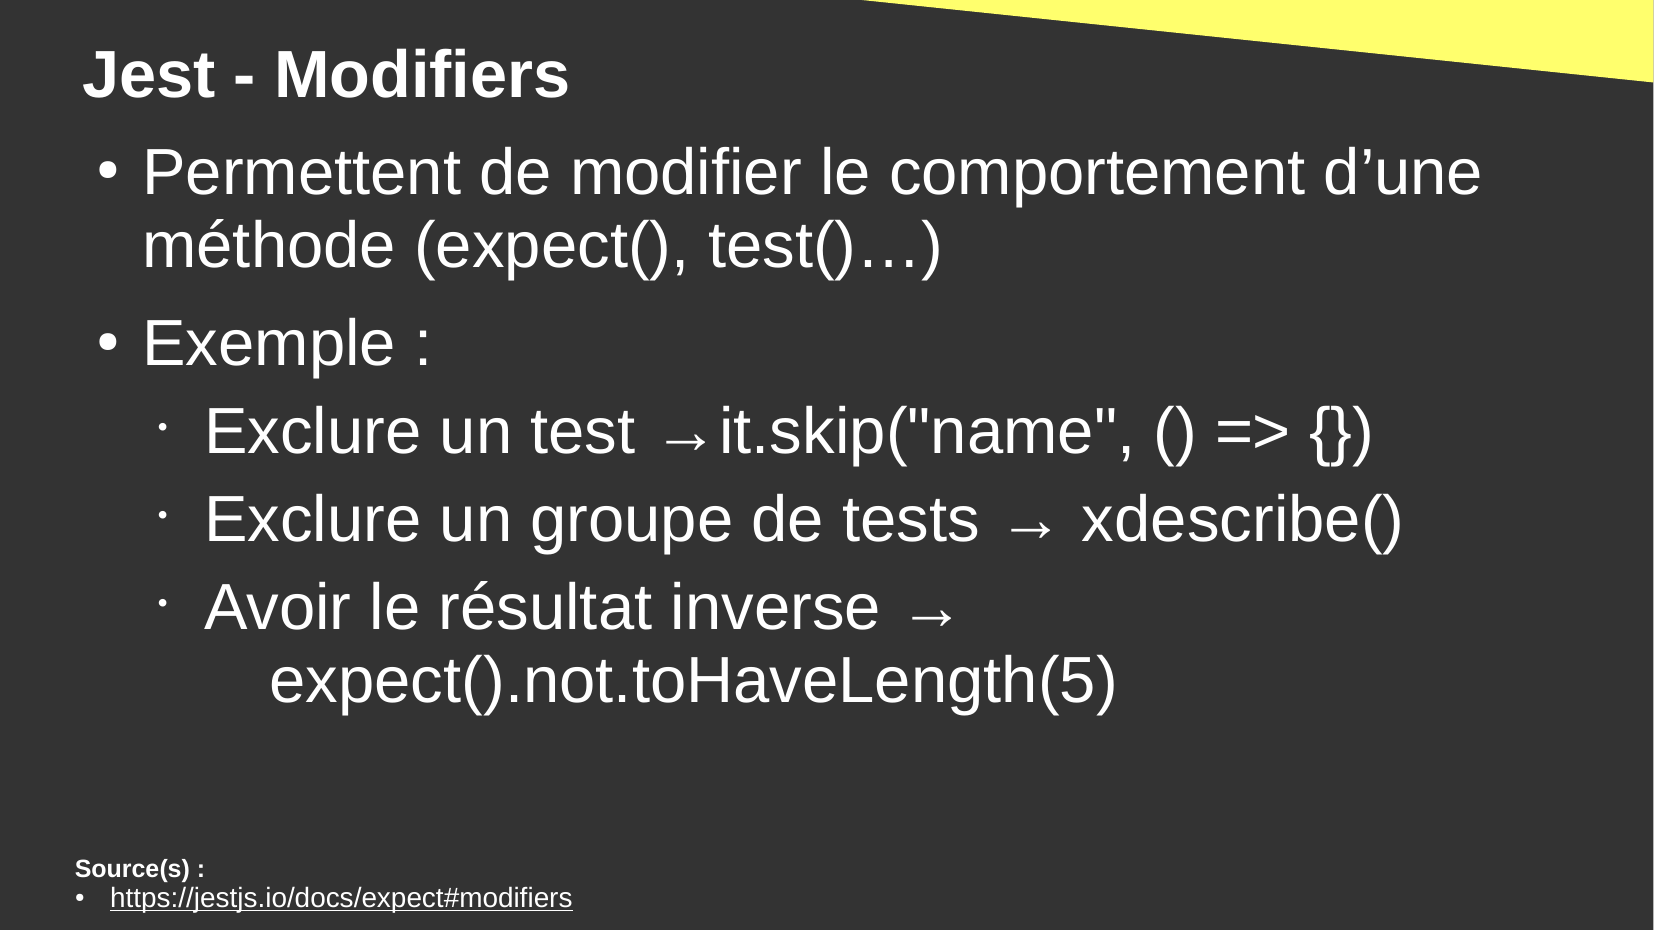

# Jest - Modifiers
Permettent de modifier le comportement d’une méthode (expect(), test()…)
Exemple :
Exclure un test →it.skip("name", () => {})
Exclure un groupe de tests → xdescribe()
Avoir le résultat inverse →
	expect().not.toHaveLength(5)
Source(s) :
https://jestjs.io/docs/expect#modifiers